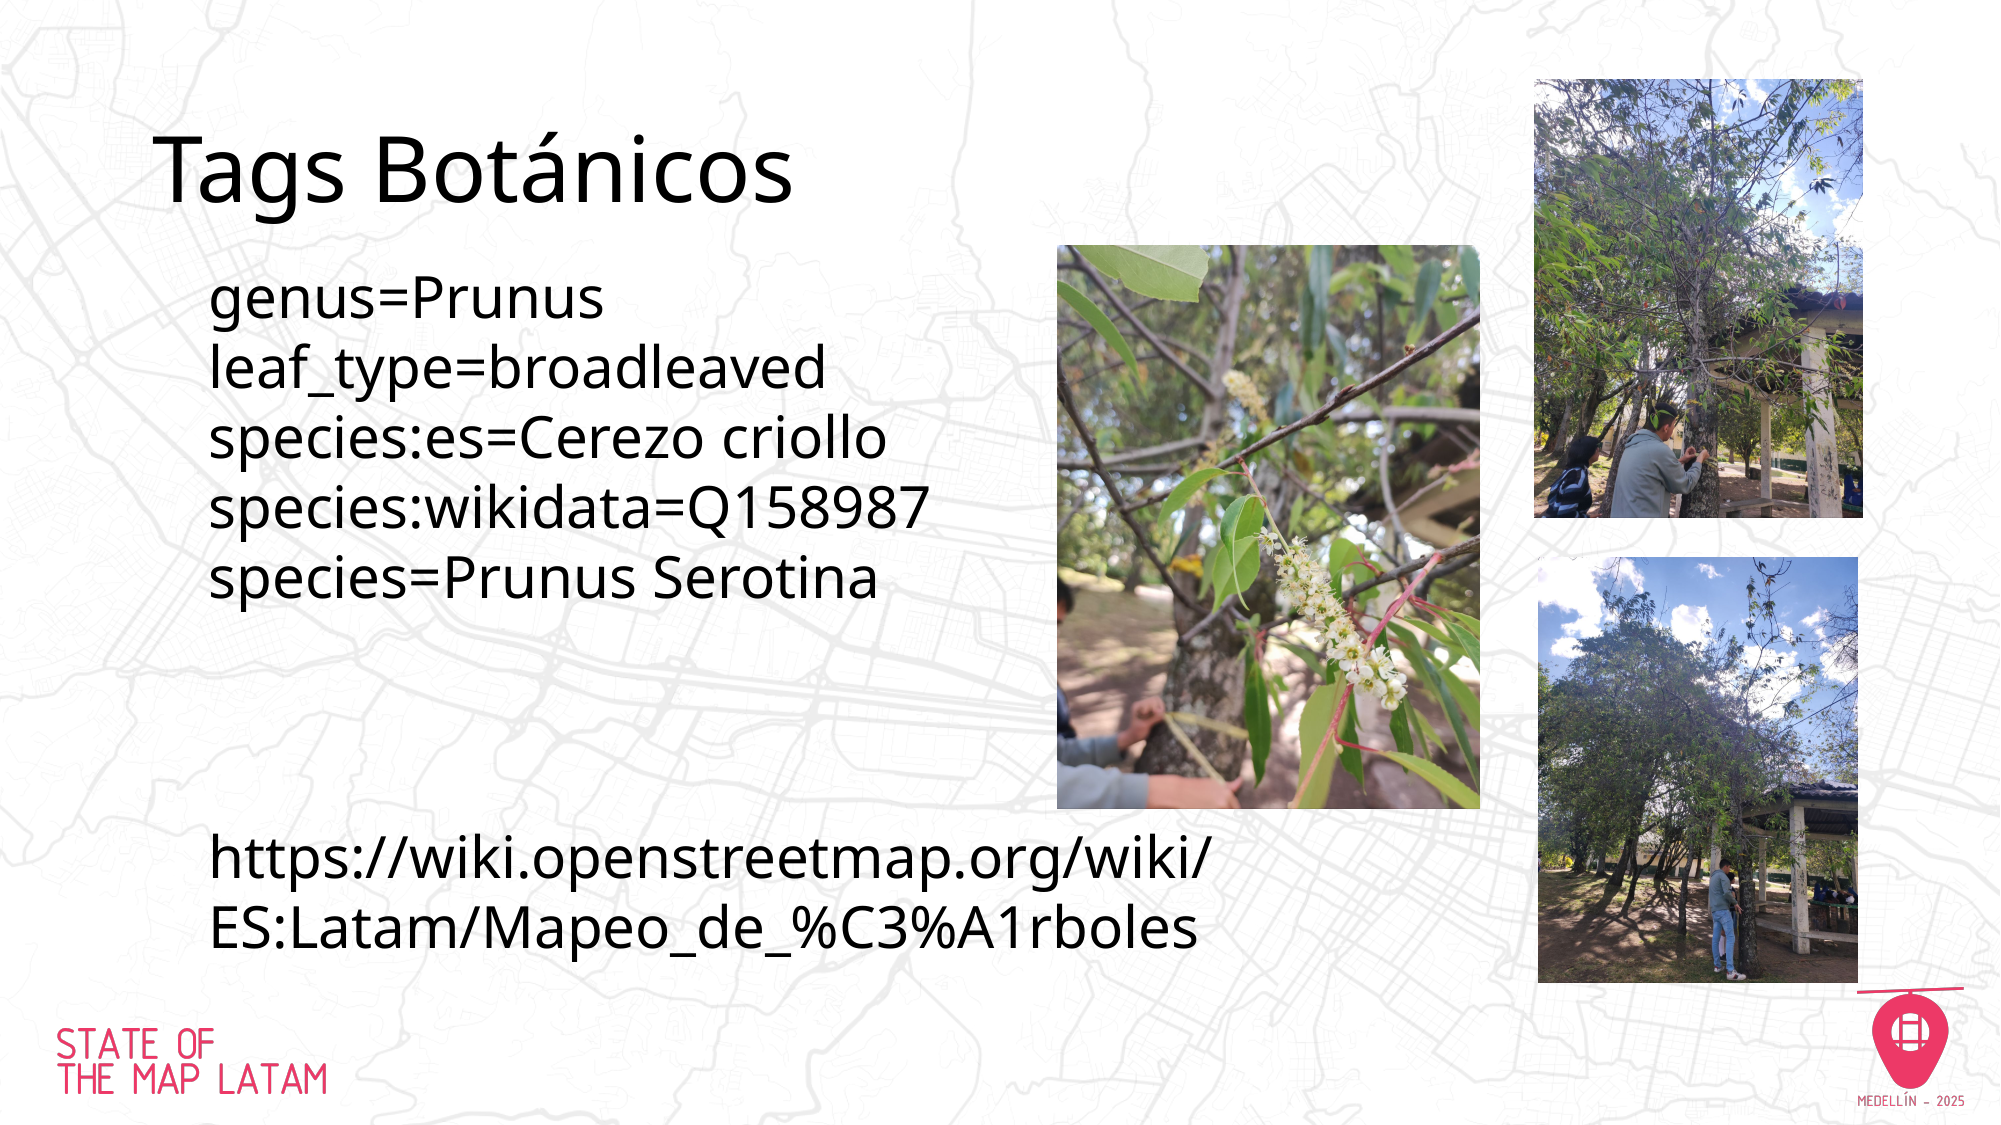

# Tags Botánicos
genus=Prunus
leaf_type=broadleaved
species:es=Cerezo criollo
species:wikidata=Q158987
species=Prunus Serotina
https://wiki.openstreetmap.org/wiki/ES:Latam/Mapeo_de_%C3%A1rboles